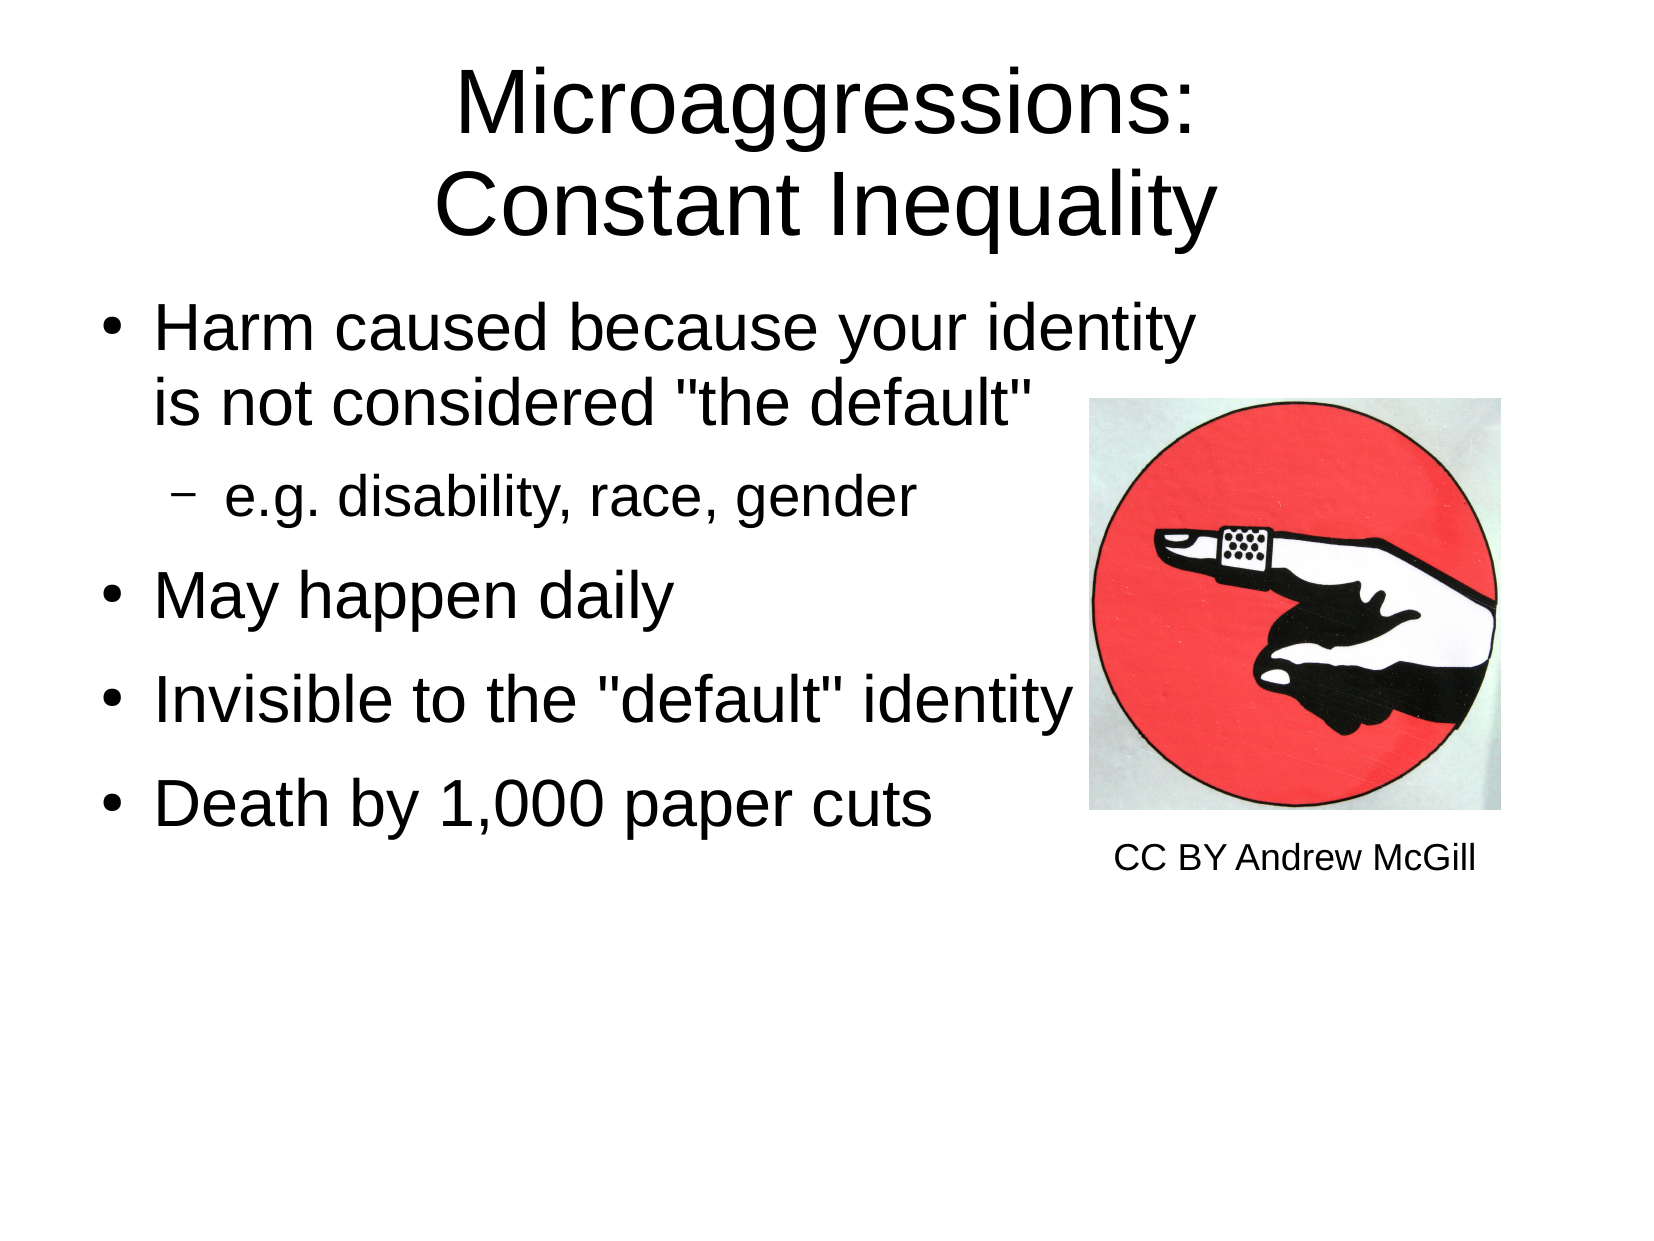

# Microaggressions: Constant Inequality
Harm caused because your identity
is not considered "the default"
e.g. disability, race, gender
May happen daily
Invisible to the "default" identity
Death by 1,000 paper cuts
CC BY Andrew McGill